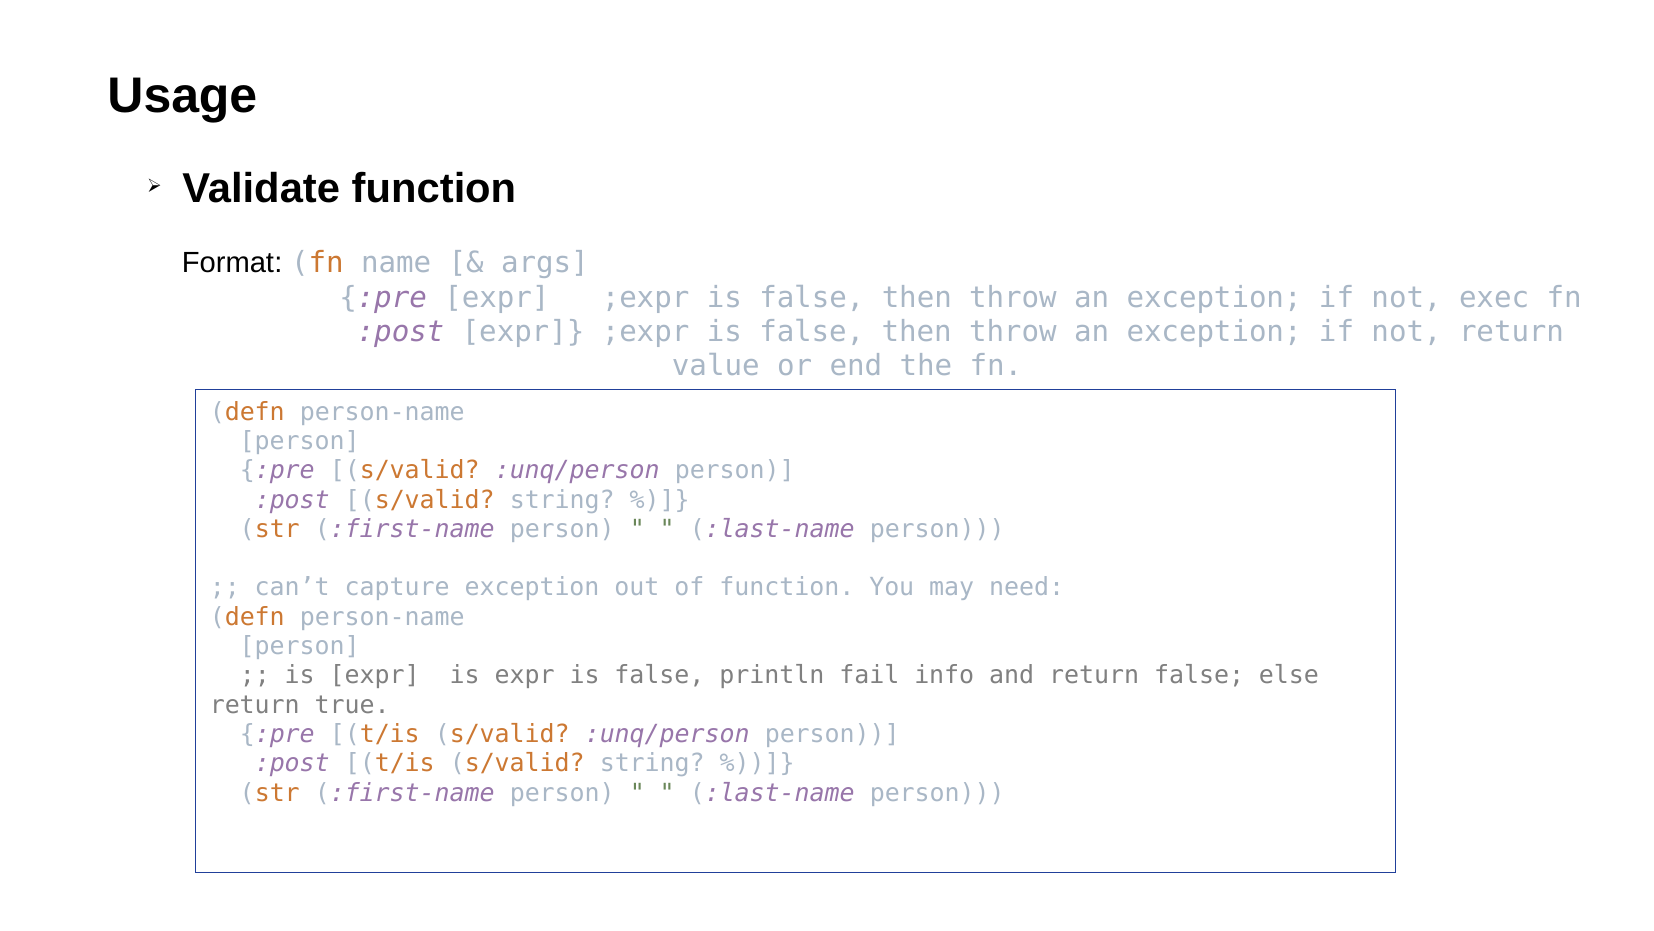

Usage
Validate function
Format: (fn name [& args]
 {:pre [expr] ;expr is false, then throw an exception; if not, exec fn
 :post [expr]} ;expr is false, then throw an exception; if not, return value or end the fn.
(defn person-name
 [person]
 {:pre [(s/valid? :unq/person person)]
 :post [(s/valid? string? %)]}
 (str (:first-name person) " " (:last-name person)))
;; can’t capture exception out of function. You may need:
(defn person-name
 [person]
 ;; is [expr] is expr is false, println fail info and return false; else return true.
 {:pre [(t/is (s/valid? :unq/person person))]
 :post [(t/is (s/valid? string? %))]}
 (str (:first-name person) " " (:last-name person)))